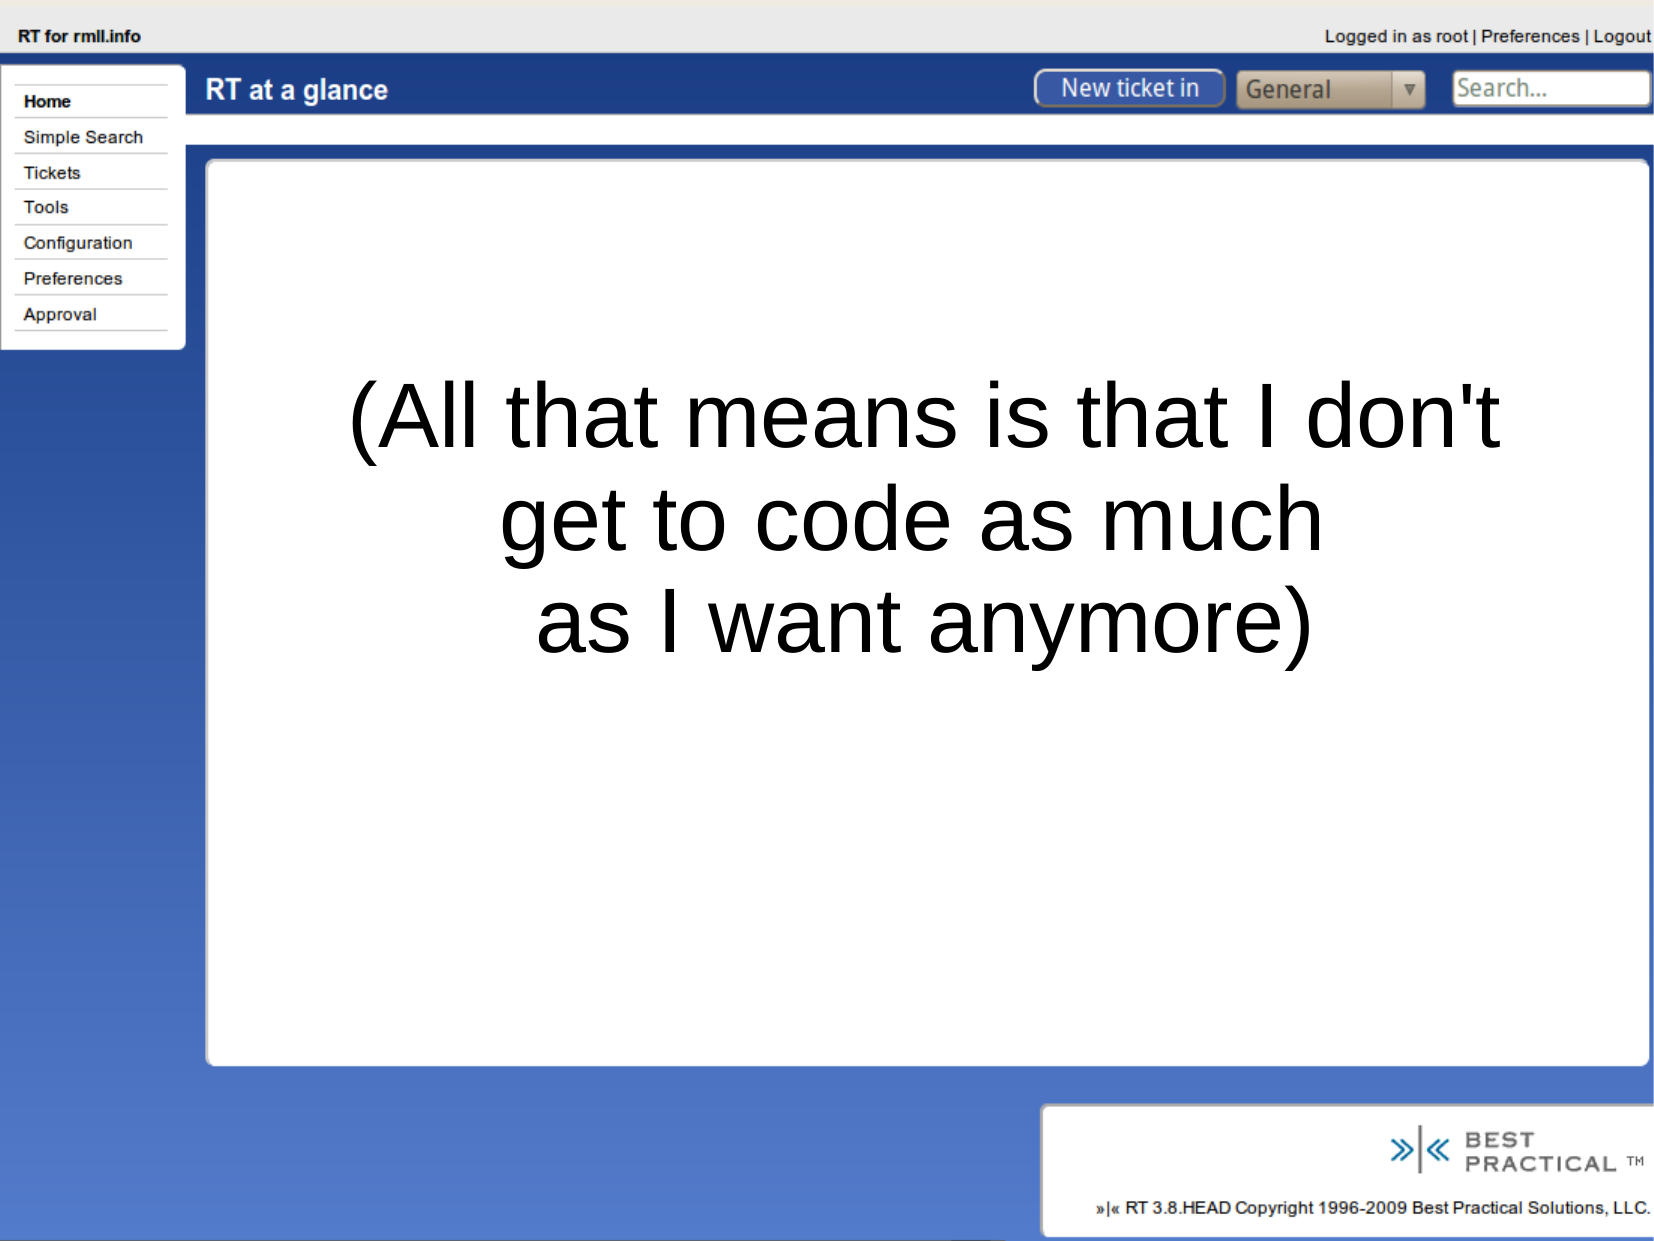

# (All that means is that I don't get to code as much as I want anymore)